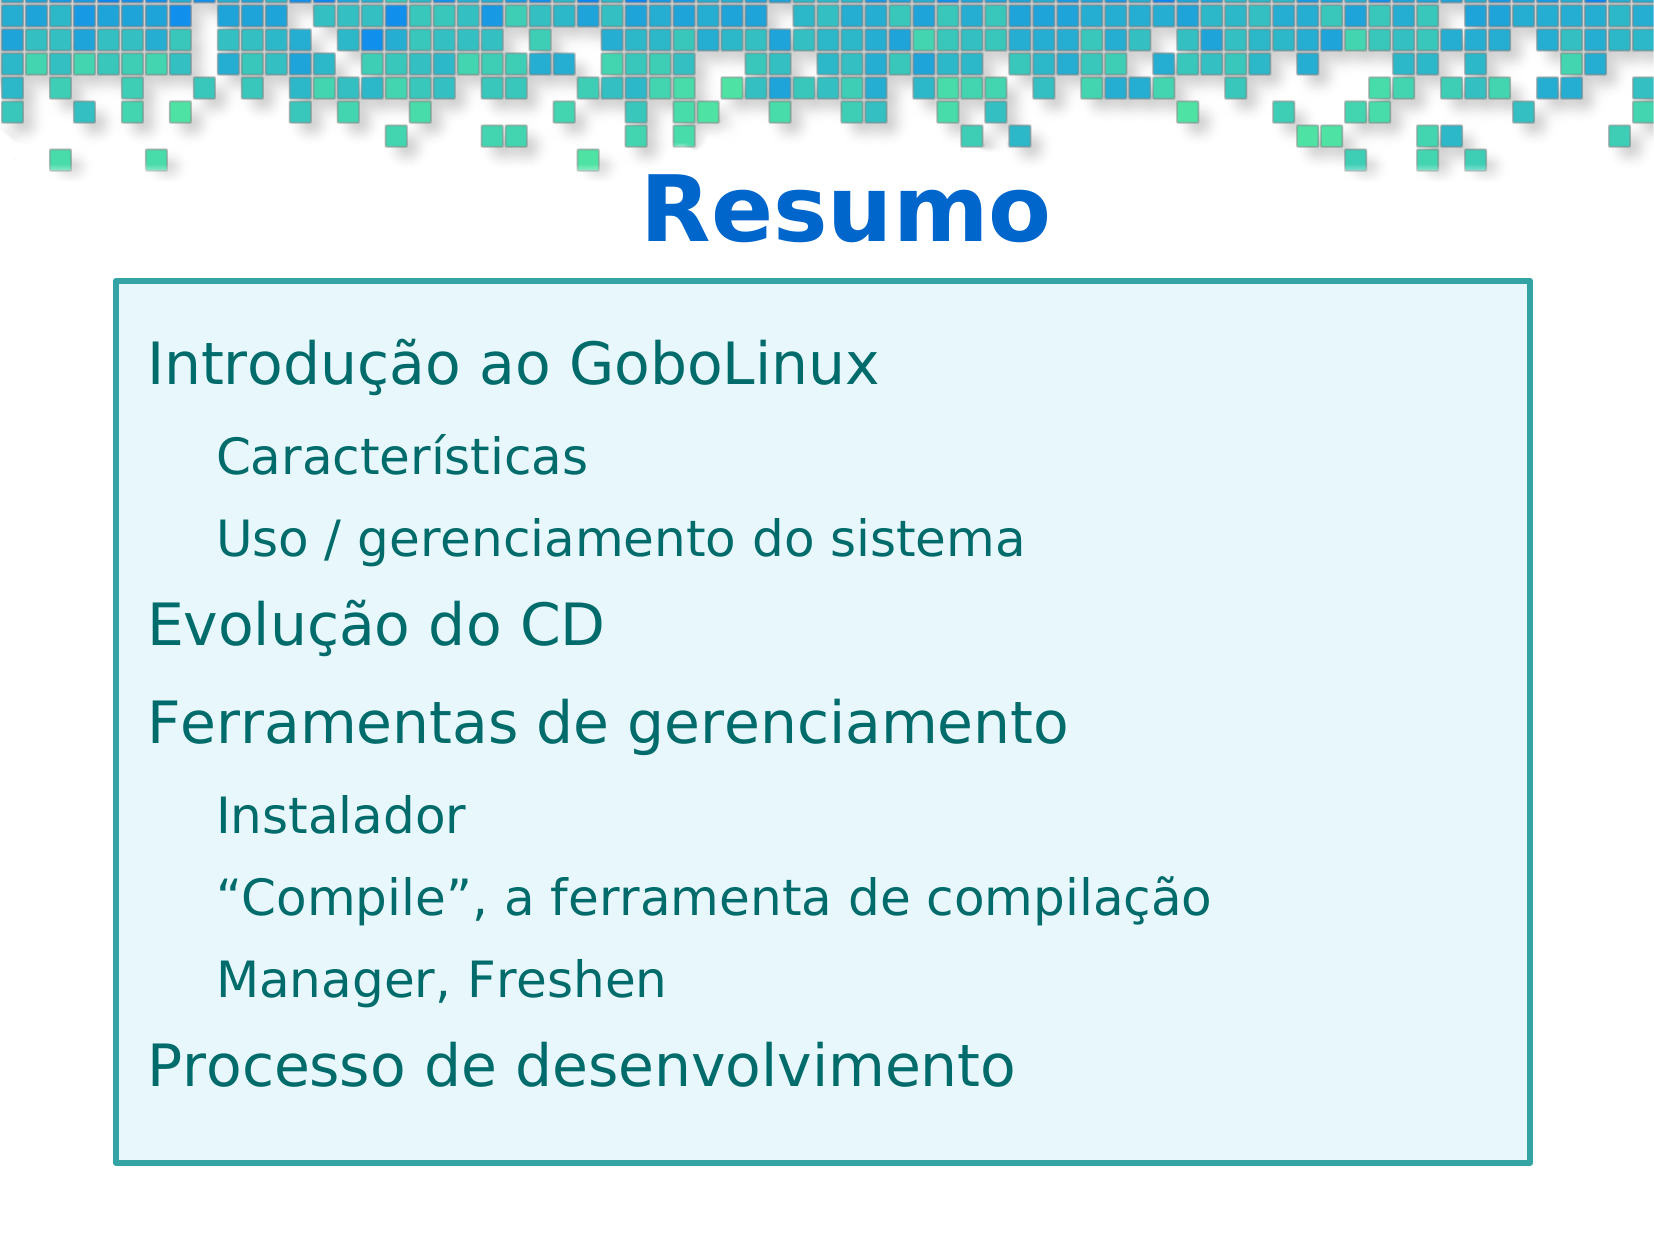

# Resumo
Introdução ao GoboLinux
Características
Uso / gerenciamento do sistema
Evolução do CD
Ferramentas de gerenciamento
Instalador
“Compile”, a ferramenta de compilação
Manager, Freshen
Processo de desenvolvimento